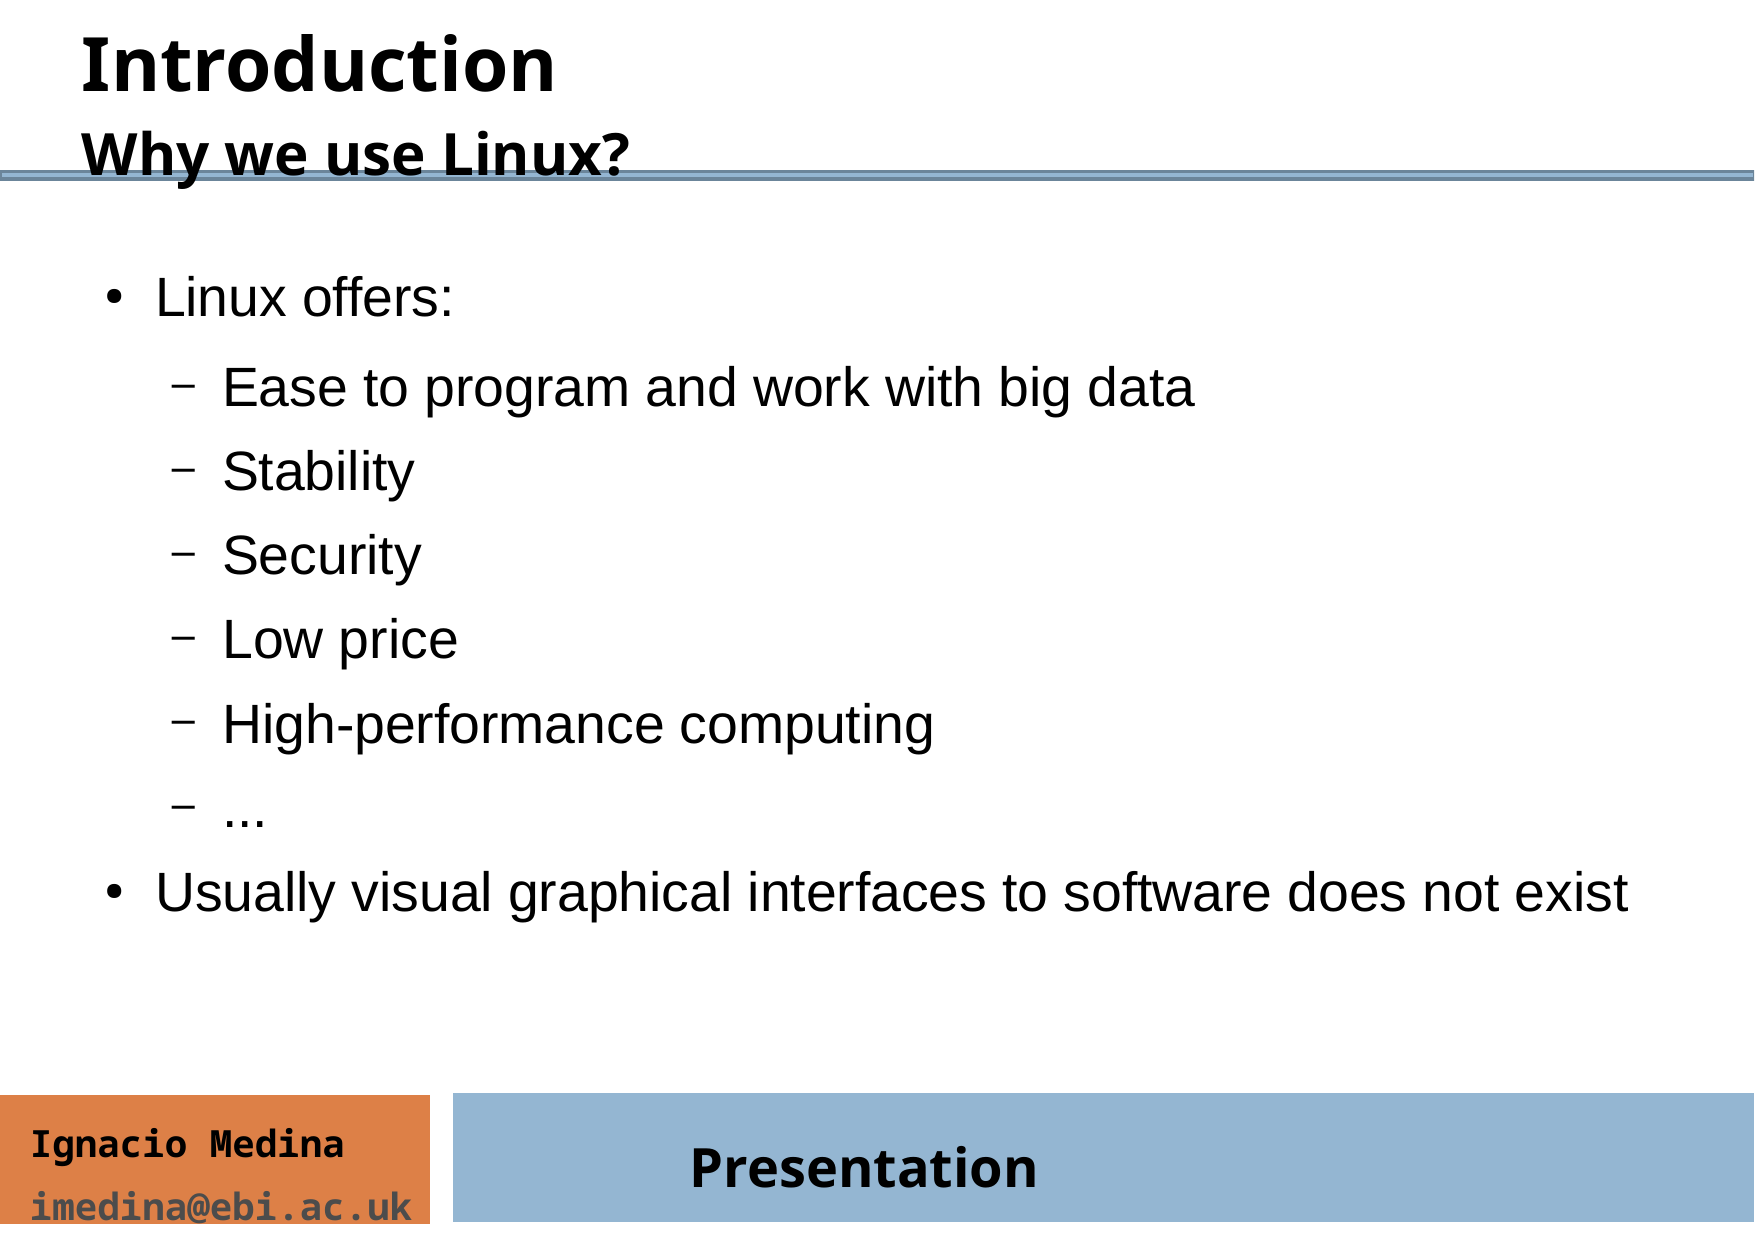

Introduction
Why we use Linux?
# Linux offers:
Ease to program and work with big data
Stability
Security
Low price
High-performance computing
...
Usually visual graphical interfaces to software does not exist
Ignacio Medina
imedina@ebi.ac.uk
Presentation